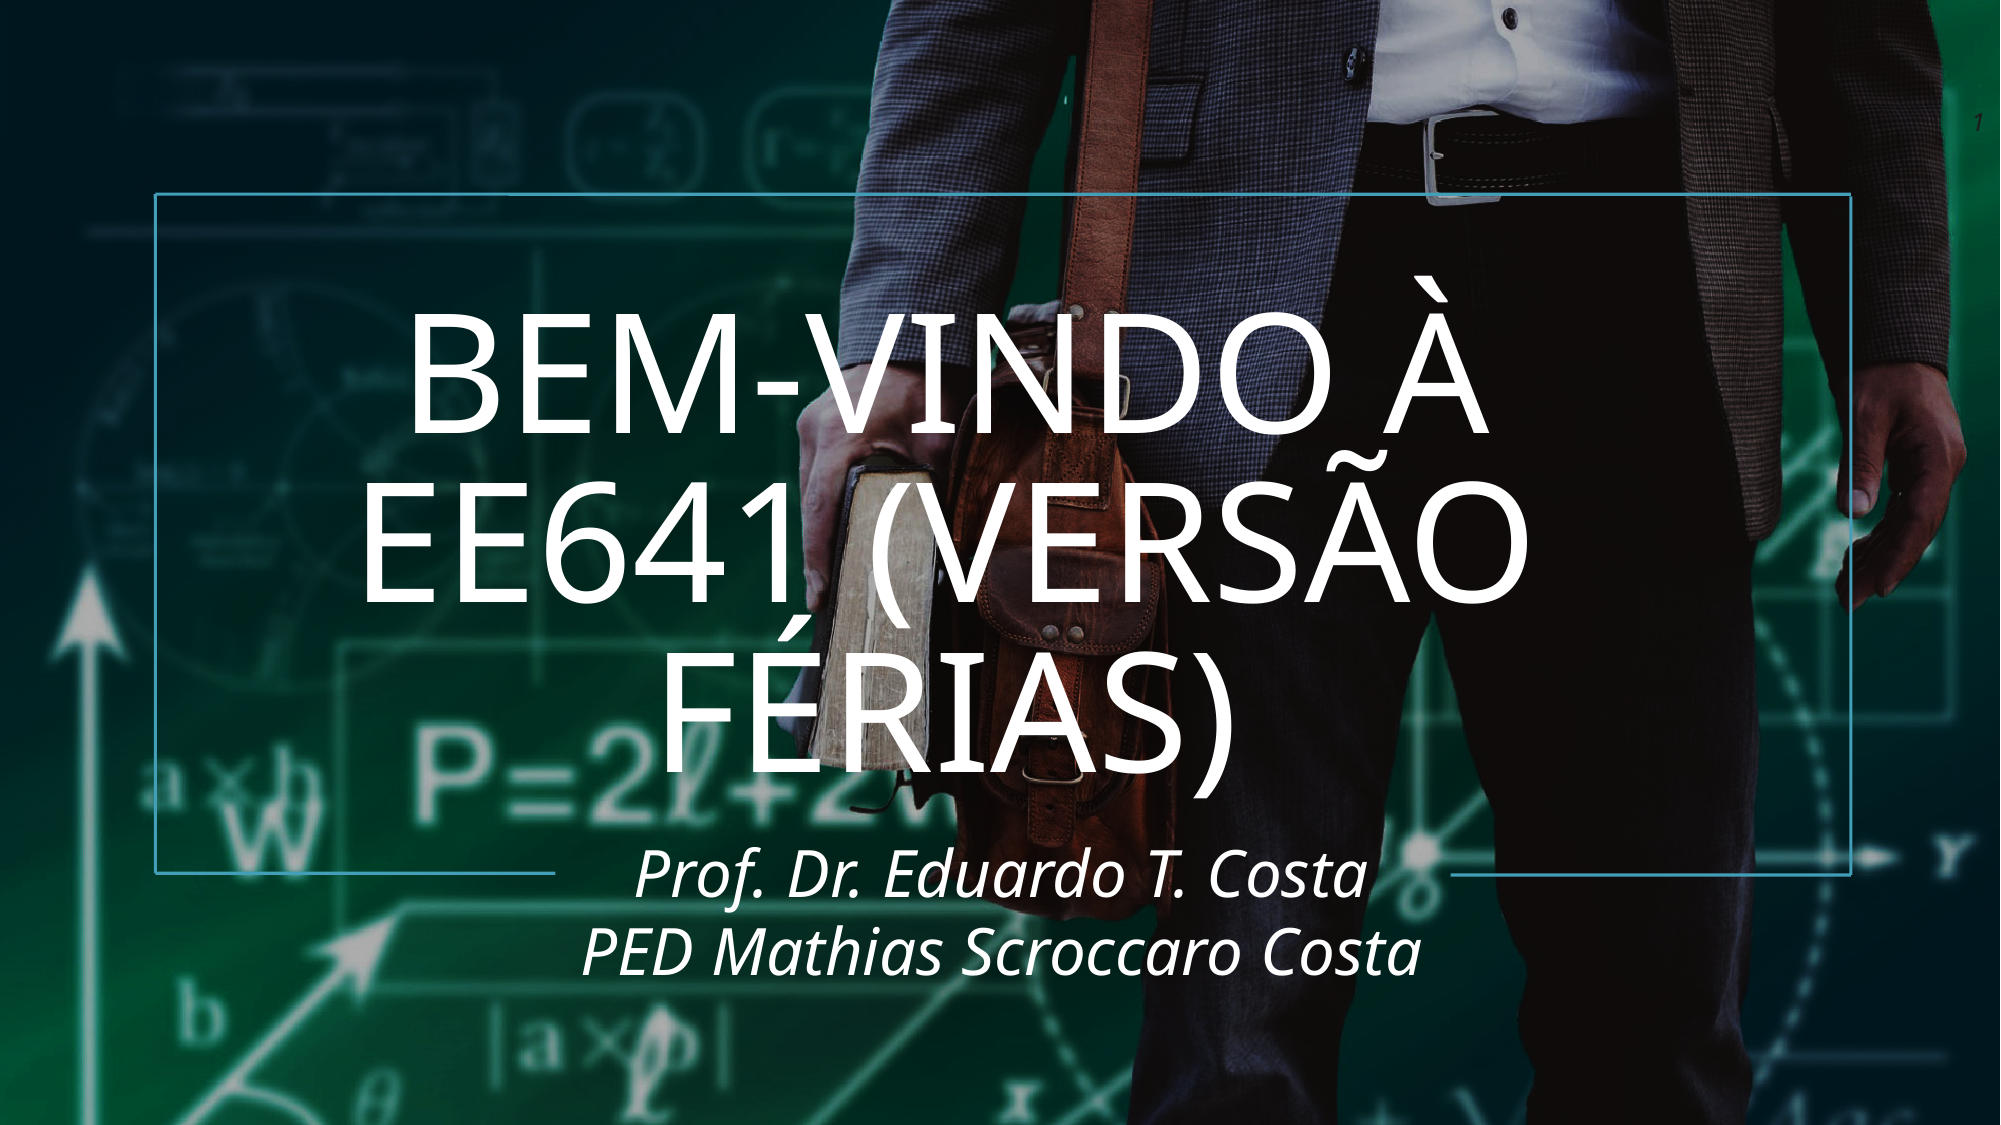

# Bem-vindo à EE641 (versão férias)
Prof. Dr. Eduardo T. Costa
PED Mathias Scroccaro Costa